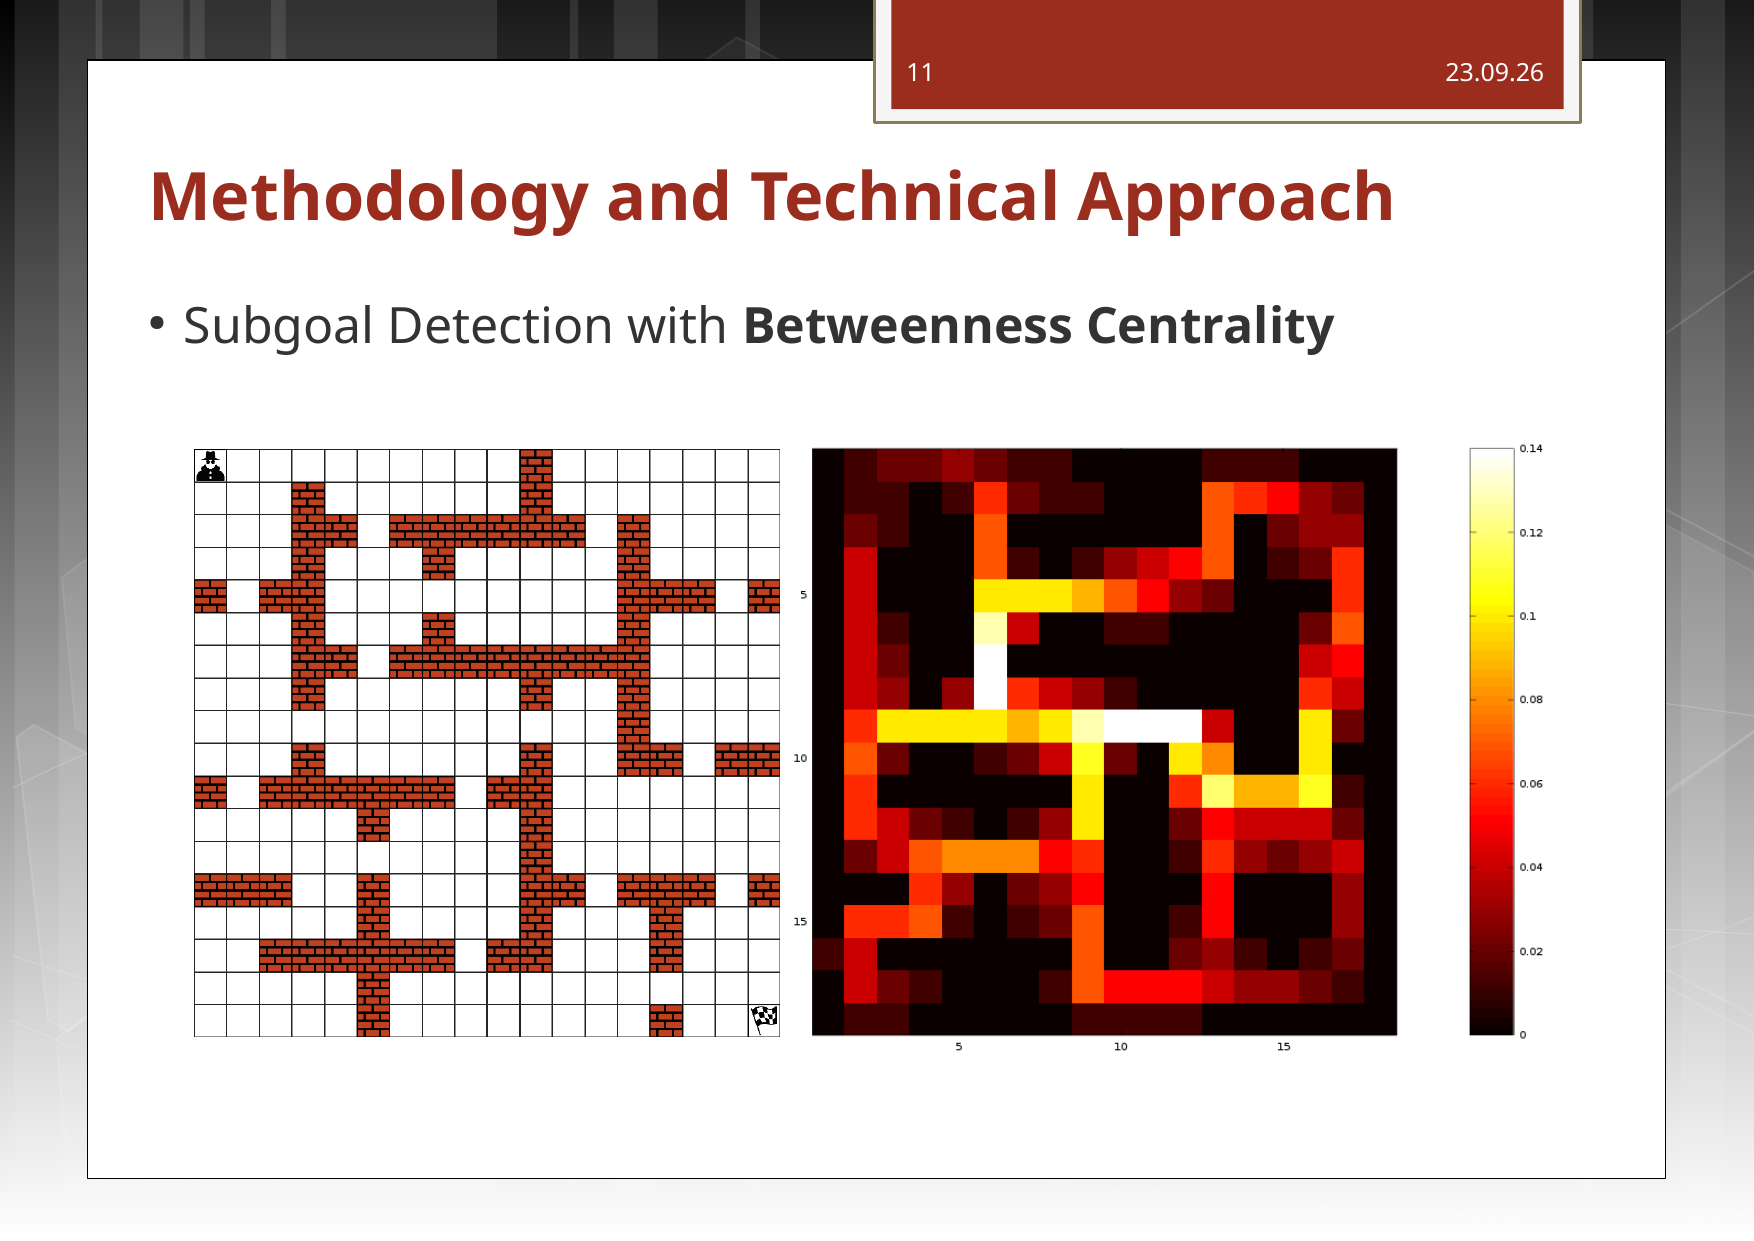

11
# Methodology and Technical Approach
Subgoal Detection with Betweenness Centrality